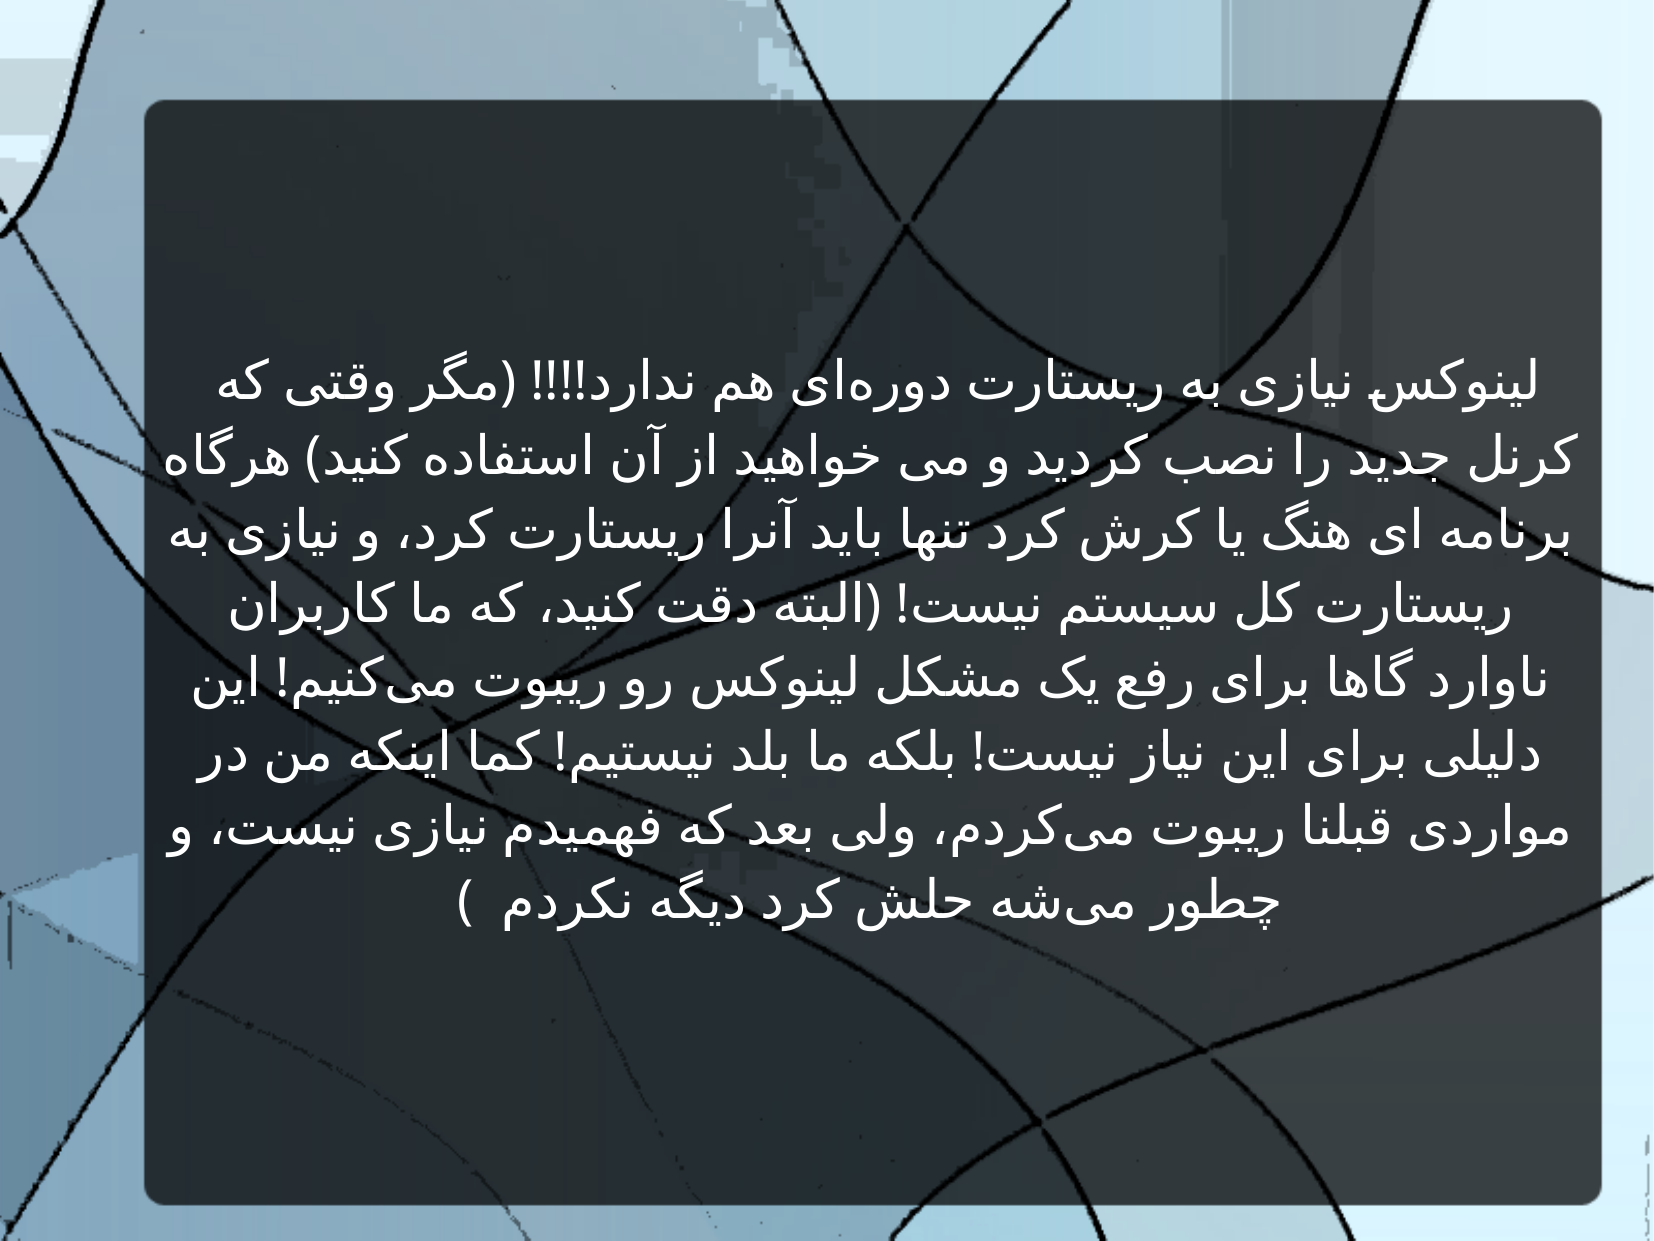

# لینوکس نیازی به ریستارت دوره‌ای هم ندارد!!!! (مگر وقتی که کرنل جدید را نصب کردید و می خواهید از آن استفاده کنید) هرگاه برنامه ای هنگ یا کرش کرد تنها باید آنرا ریستارت کرد، و نیازی به ریستارت کل سیستم نیست! (البته دقت کنید، که ما کاربران ناوارد گاها برای رفع یک مشکل لینوکس رو ریبوت می‌کنیم! این دلیلی برای این نیاز نیست! بلکه ما بلد نیستیم! کما اینکه من در مواردی قبلنا ریبوت می‌کردم، ولی بعد که فهمیدم نیازی نیست، و چطور می‌شه حلش کرد دیگه نکردم )